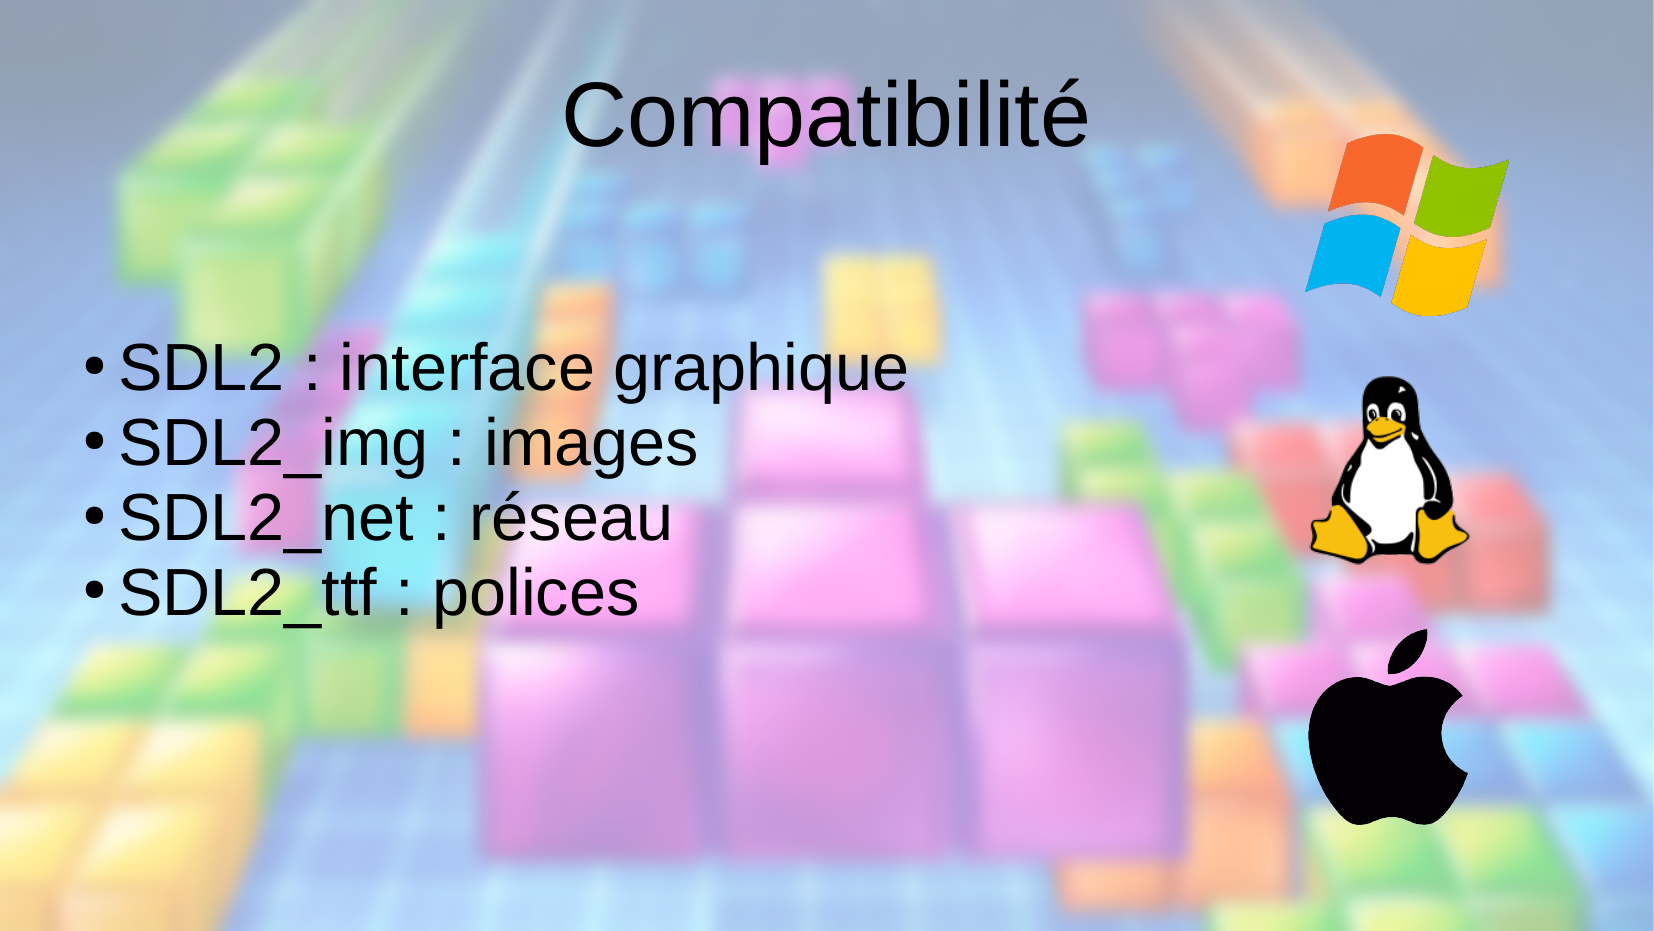

# Compatibilité
SDL2 : interface graphique
SDL2_img : images
SDL2_net : réseau
SDL2_ttf : polices